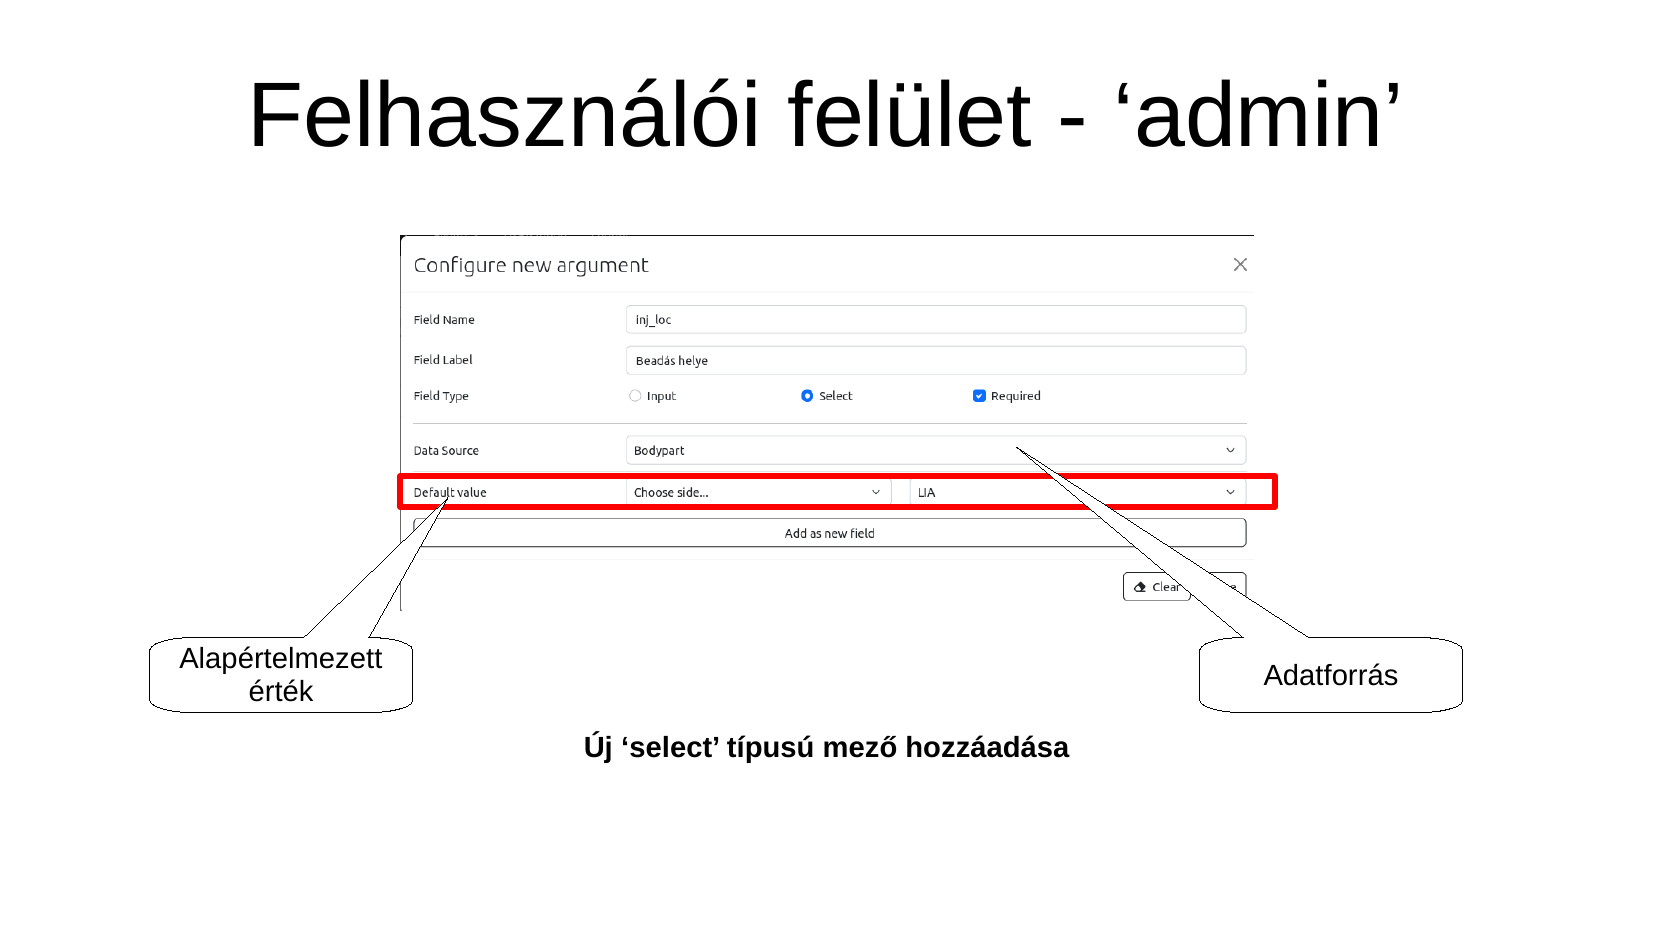

# Felhasználói felület - ‘admin’
Alapértelmezett érték
Adatforrás
Új ‘select’ típusú mező hozzáadása